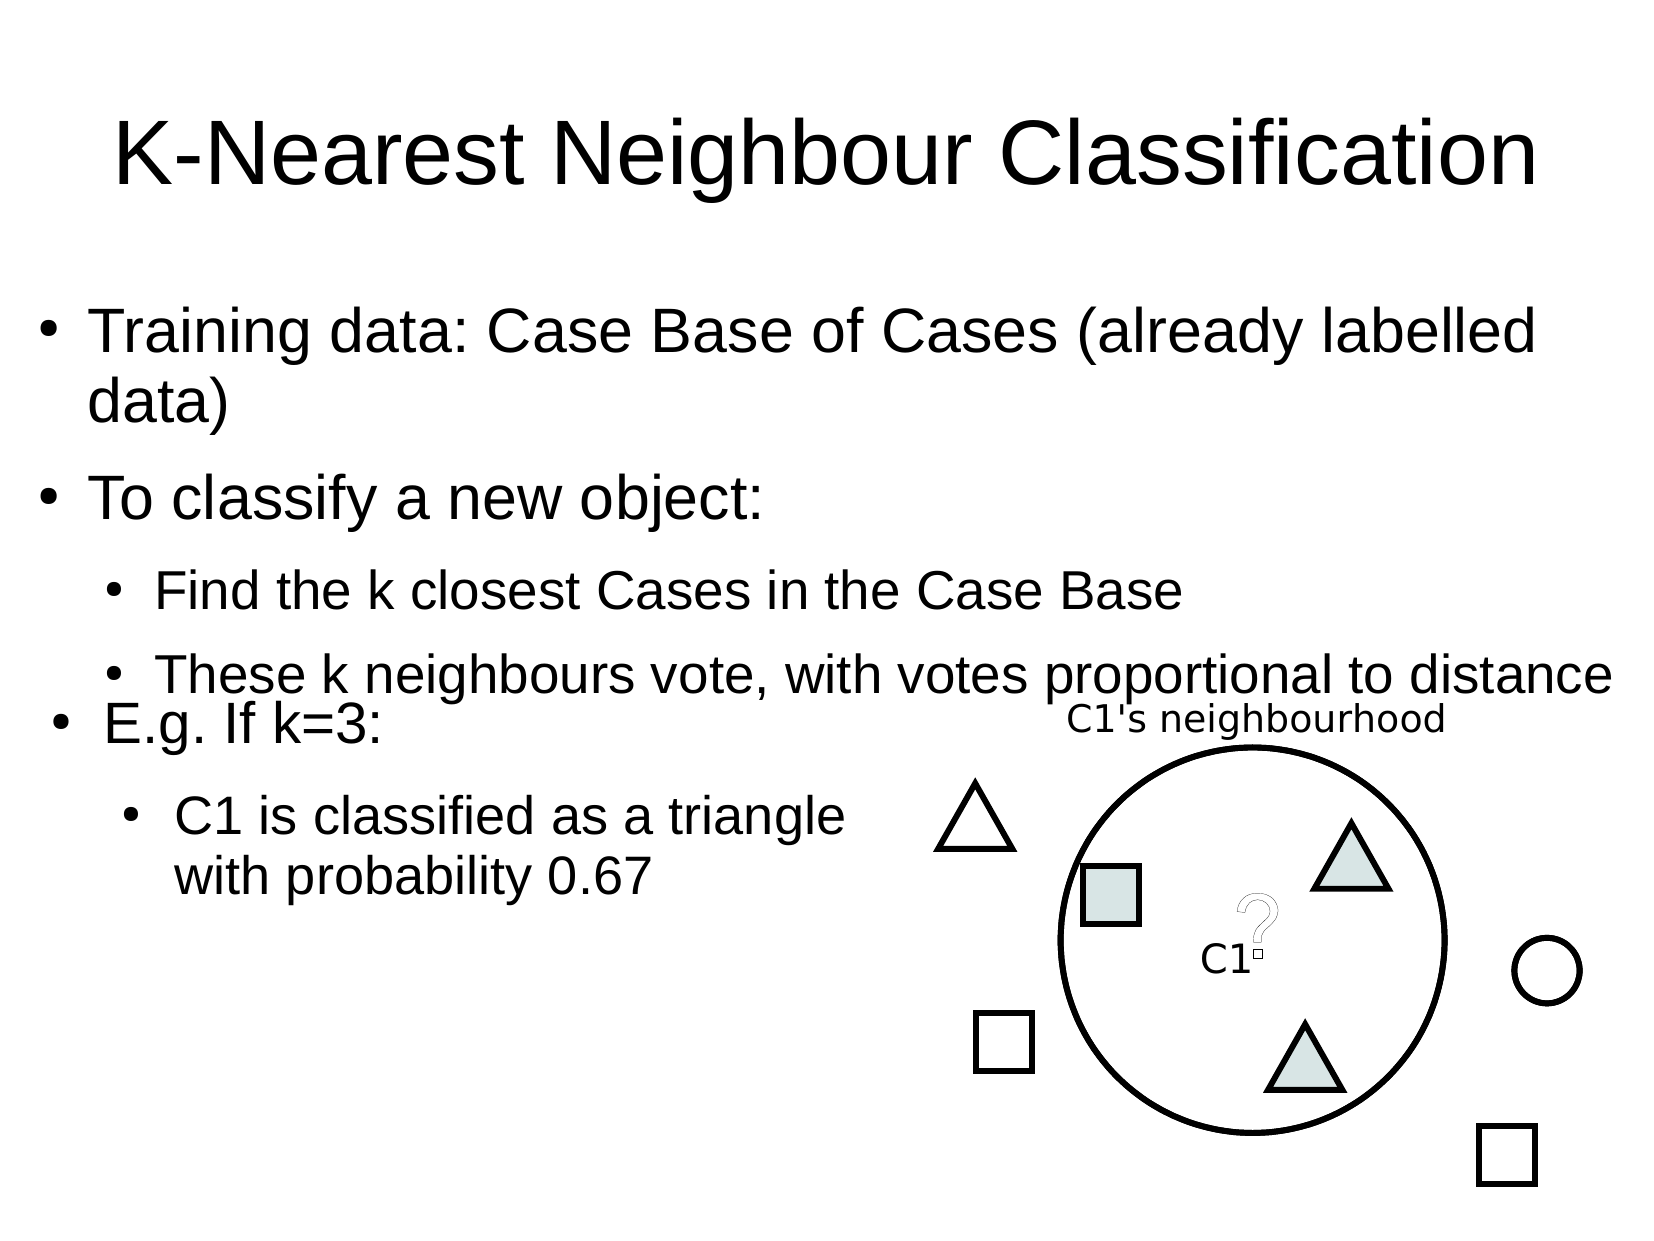

# K-Nearest Neighbour Classification
Training data: Case Base of Cases (already labelled data)
To classify a new object:
Find the k closest Cases in the Case Base
These k neighbours vote, with votes proportional to distance
E.g. If k=3:
C1 is classified as a triangle with probability 0.67